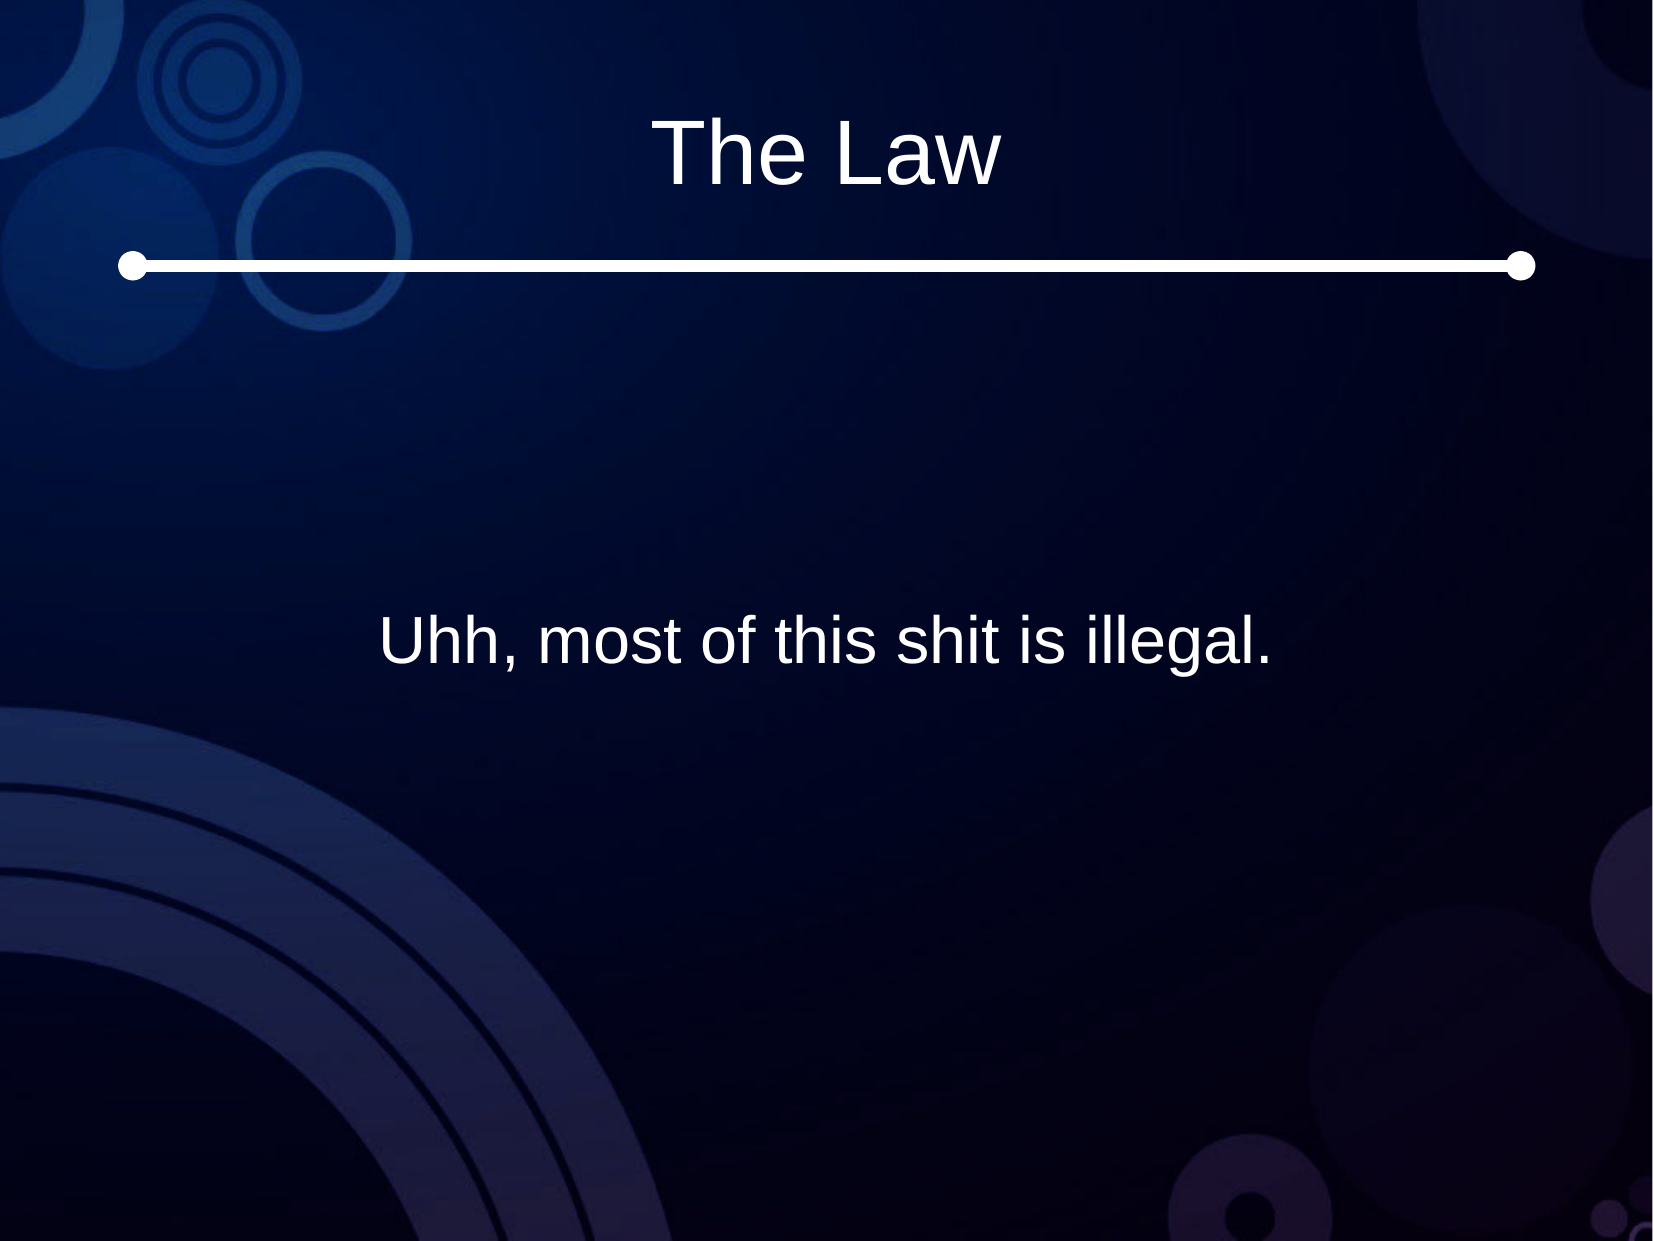

# The Law
Uhh, most of this shit is illegal.